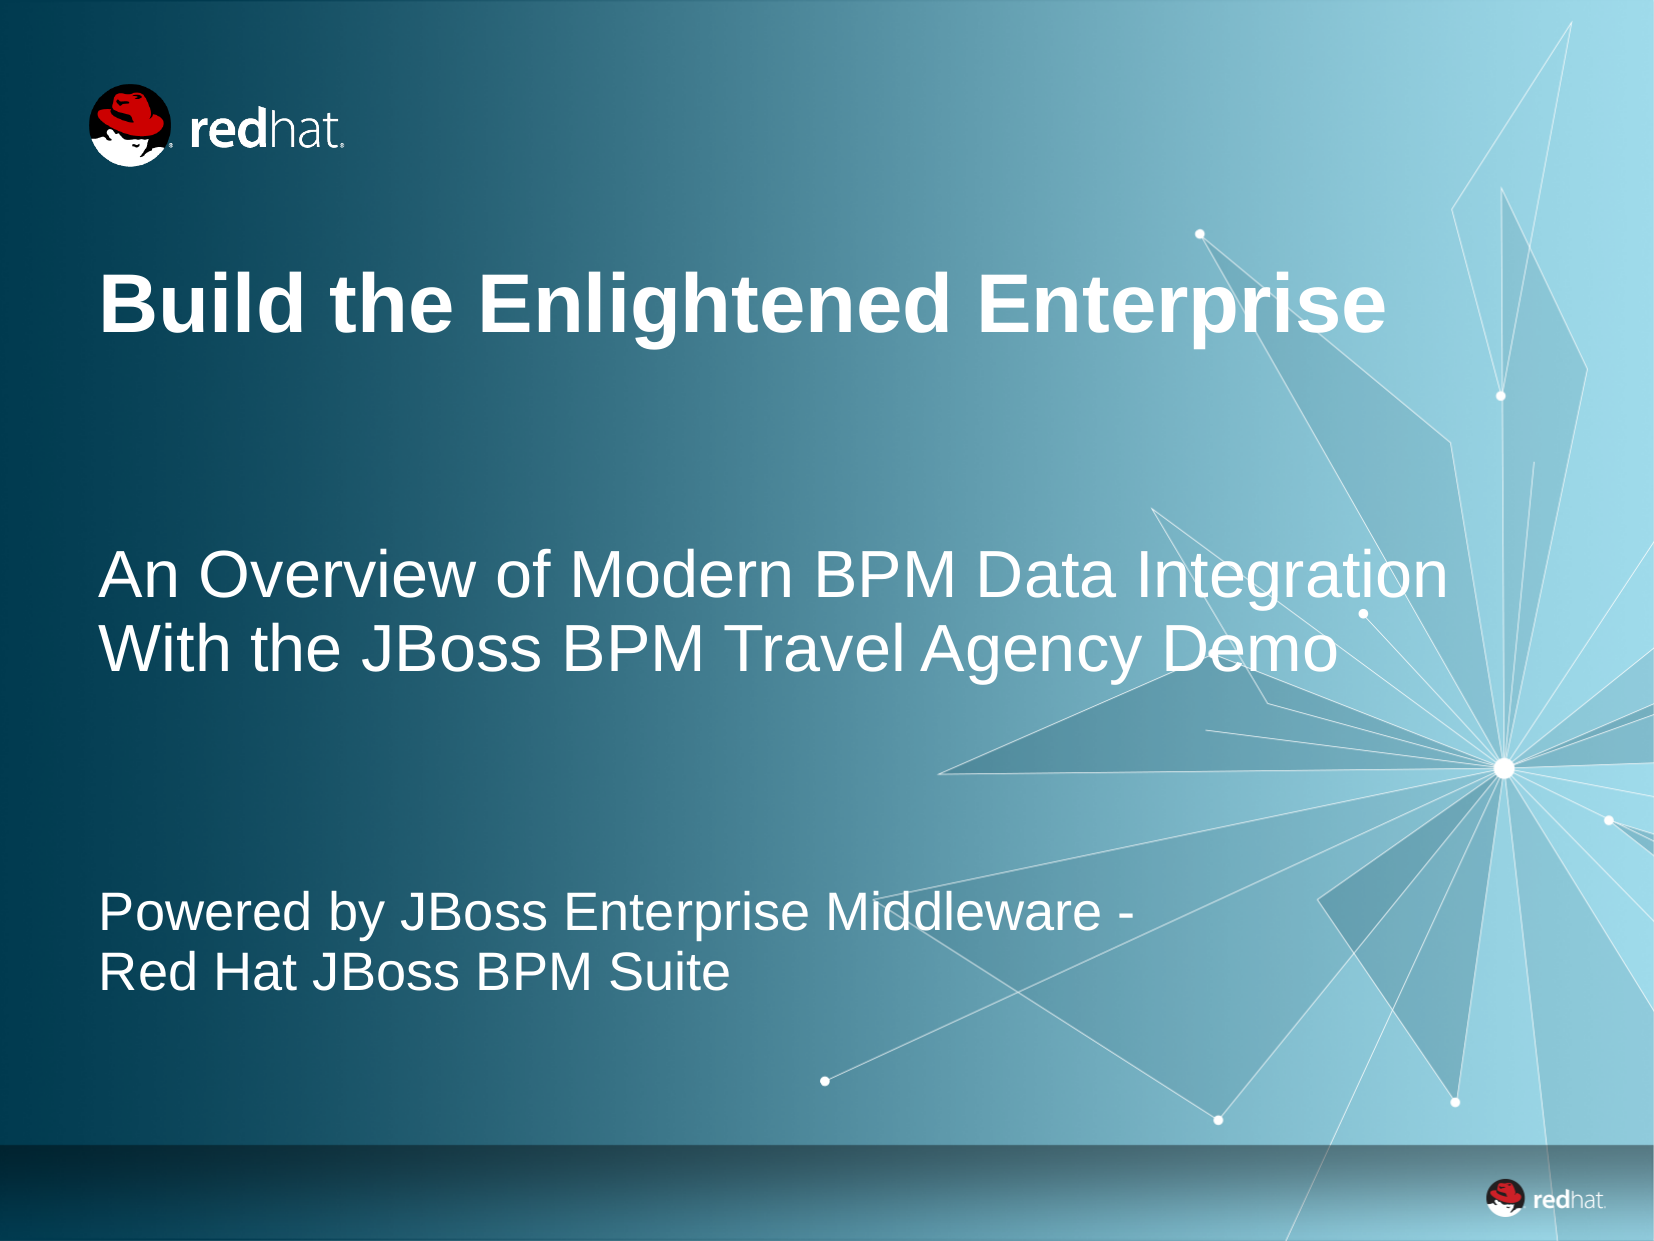

Build the Enlightened Enterprise
An Overview of Modern BPM Data Integration
With the JBoss BPM Travel Agency Demo
Powered by JBoss Enterprise Middleware -
Red Hat JBoss BPM Suite